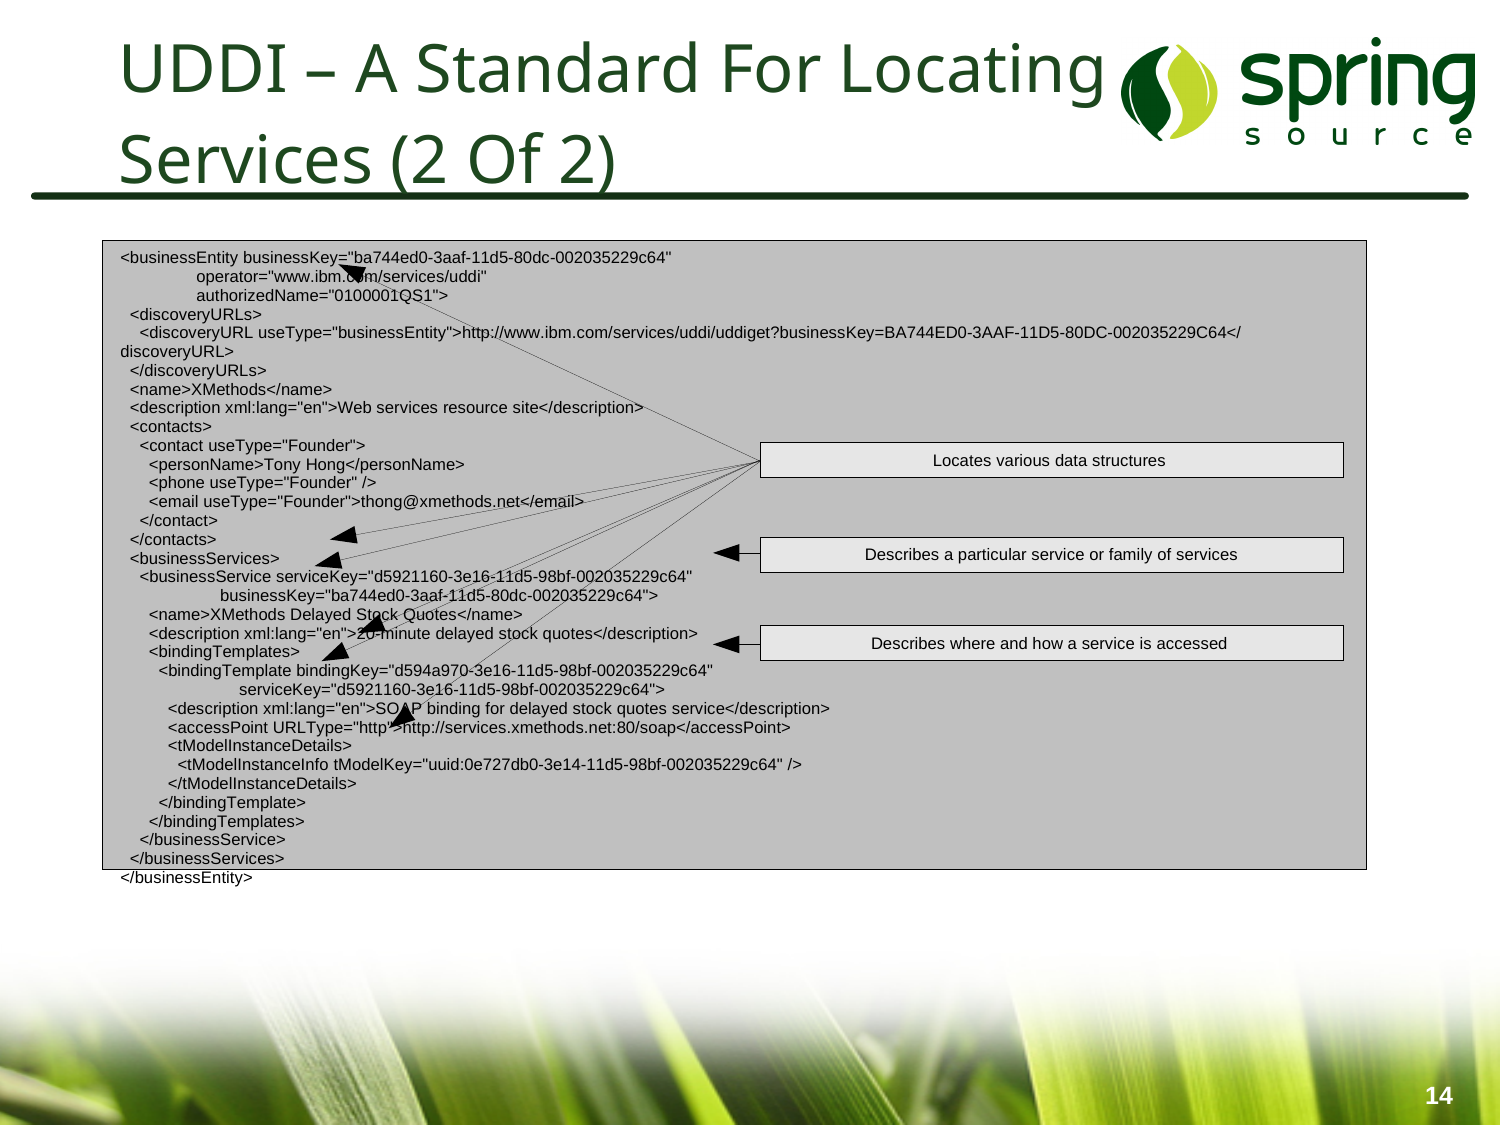

# UDDI – A Standard For Locating Services (2 Of 2)
<businessEntity businessKey="ba744ed0-3aaf-11d5-80dc-002035229c64"
 operator="www.ibm.com/services/uddi"
 authorizedName="0100001QS1">
 <discoveryURLs>
 <discoveryURL useType="businessEntity">http://www.ibm.com/services/uddi/uddiget?businessKey=BA744ED0-3AAF-11D5-80DC-002035229C64</discoveryURL>
 </discoveryURLs>
 <name>XMethods</name>
 <description xml:lang="en">Web services resource site</description>
 <contacts>
 <contact useType="Founder">
 <personName>Tony Hong</personName>
 <phone useType="Founder" />
 <email useType="Founder">thong@xmethods.net</email>
 </contact>
 </contacts>
 <businessServices>
 <businessService serviceKey="d5921160-3e16-11d5-98bf-002035229c64"
 businessKey="ba744ed0-3aaf-11d5-80dc-002035229c64">
 <name>XMethods Delayed Stock Quotes</name>
 <description xml:lang="en">20-minute delayed stock quotes</description>
 <bindingTemplates>
 <bindingTemplate bindingKey="d594a970-3e16-11d5-98bf-002035229c64"
 serviceKey="d5921160-3e16-11d5-98bf-002035229c64">
 <description xml:lang="en">SOAP binding for delayed stock quotes service</description>
 <accessPoint URLType="http">http://services.xmethods.net:80/soap</accessPoint>
 <tModelInstanceDetails>
 <tModelInstanceInfo tModelKey="uuid:0e727db0-3e14-11d5-98bf-002035229c64" />
 </tModelInstanceDetails>
 </bindingTemplate>
 </bindingTemplates>
 </businessService>
 </businessServices>
</businessEntity>
Locates various data structures
Describes a particular service or family of services
Describes where and how a service is accessed